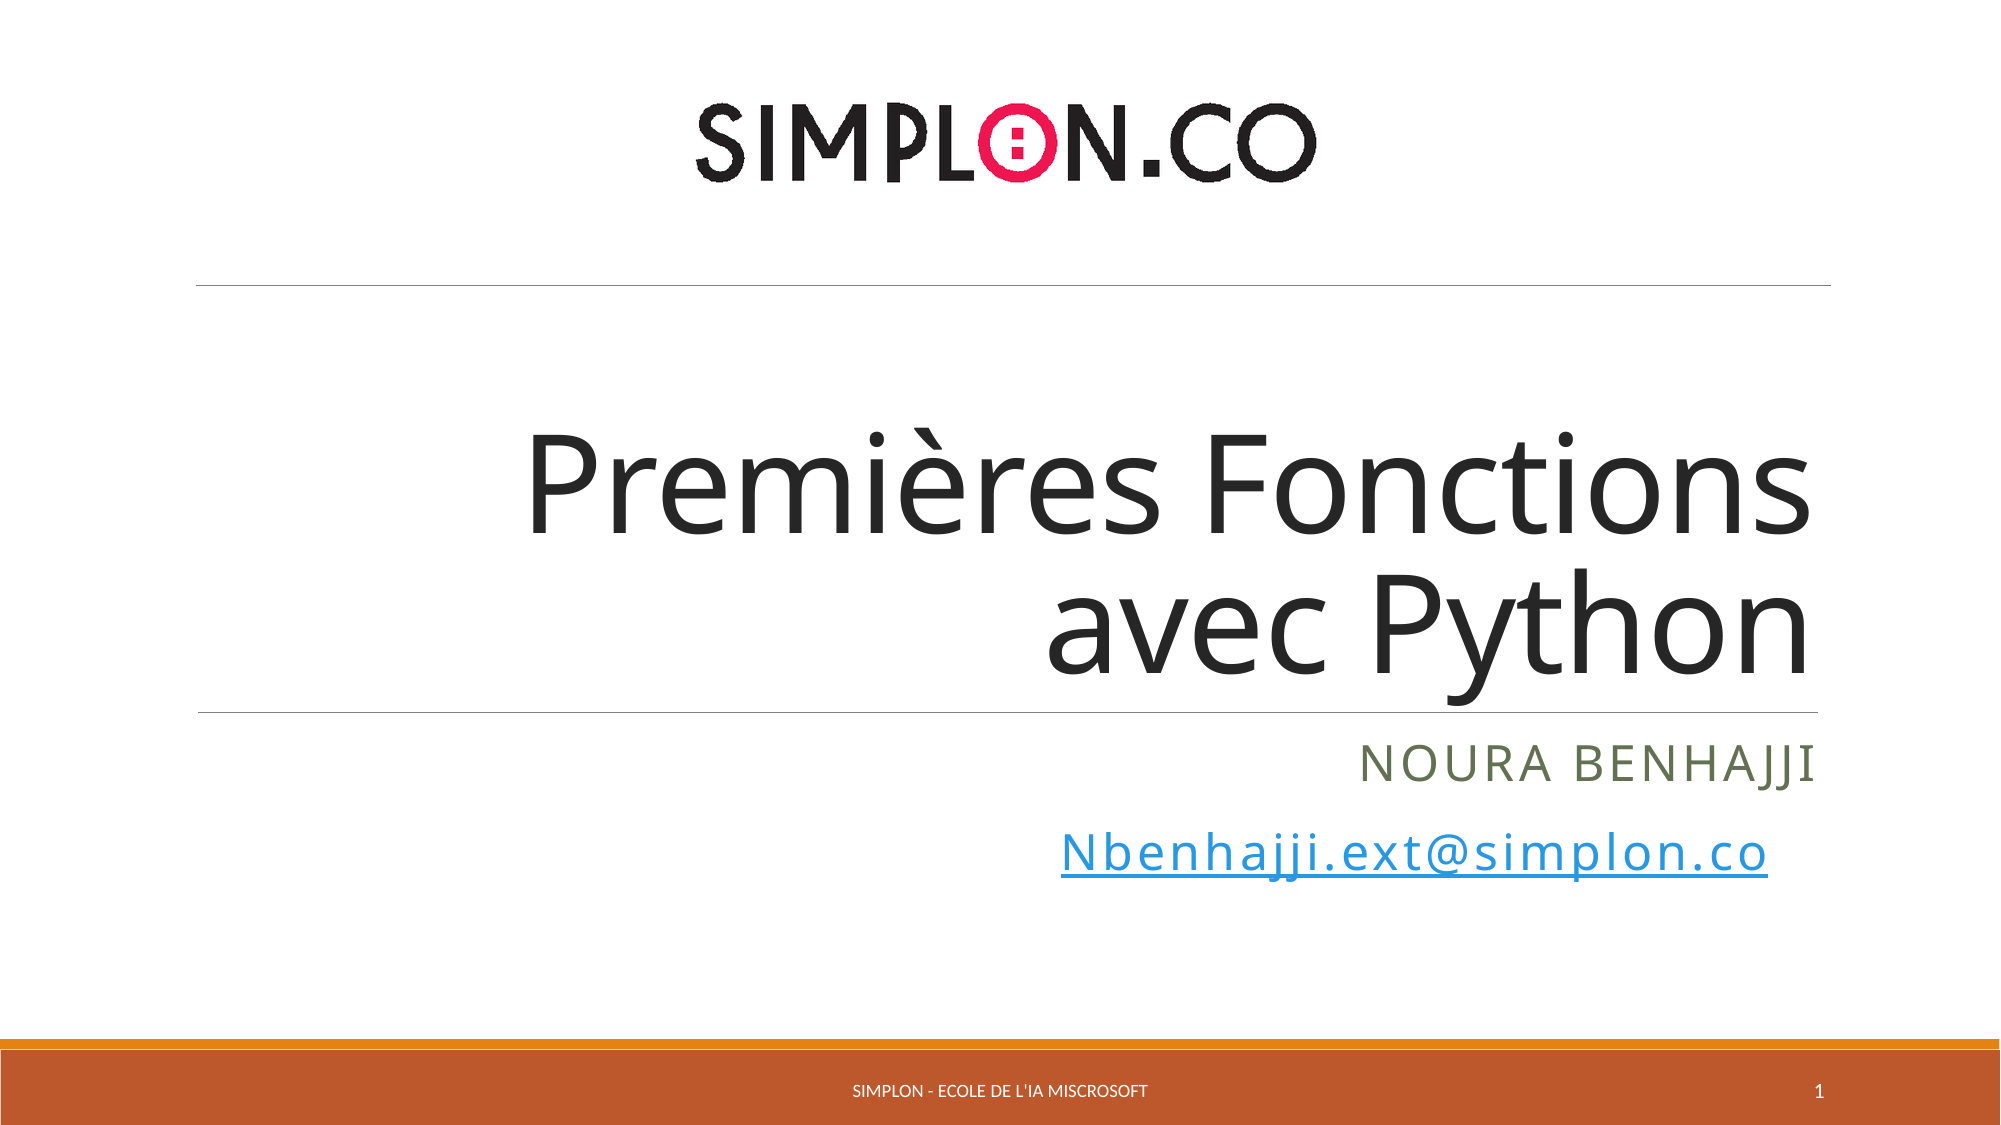

Premières Fonctions
avec Python
Noura benhajji
Nbenhajji.ext@simplon.co
Simplon - Ecole de l'IA Miscrosoft